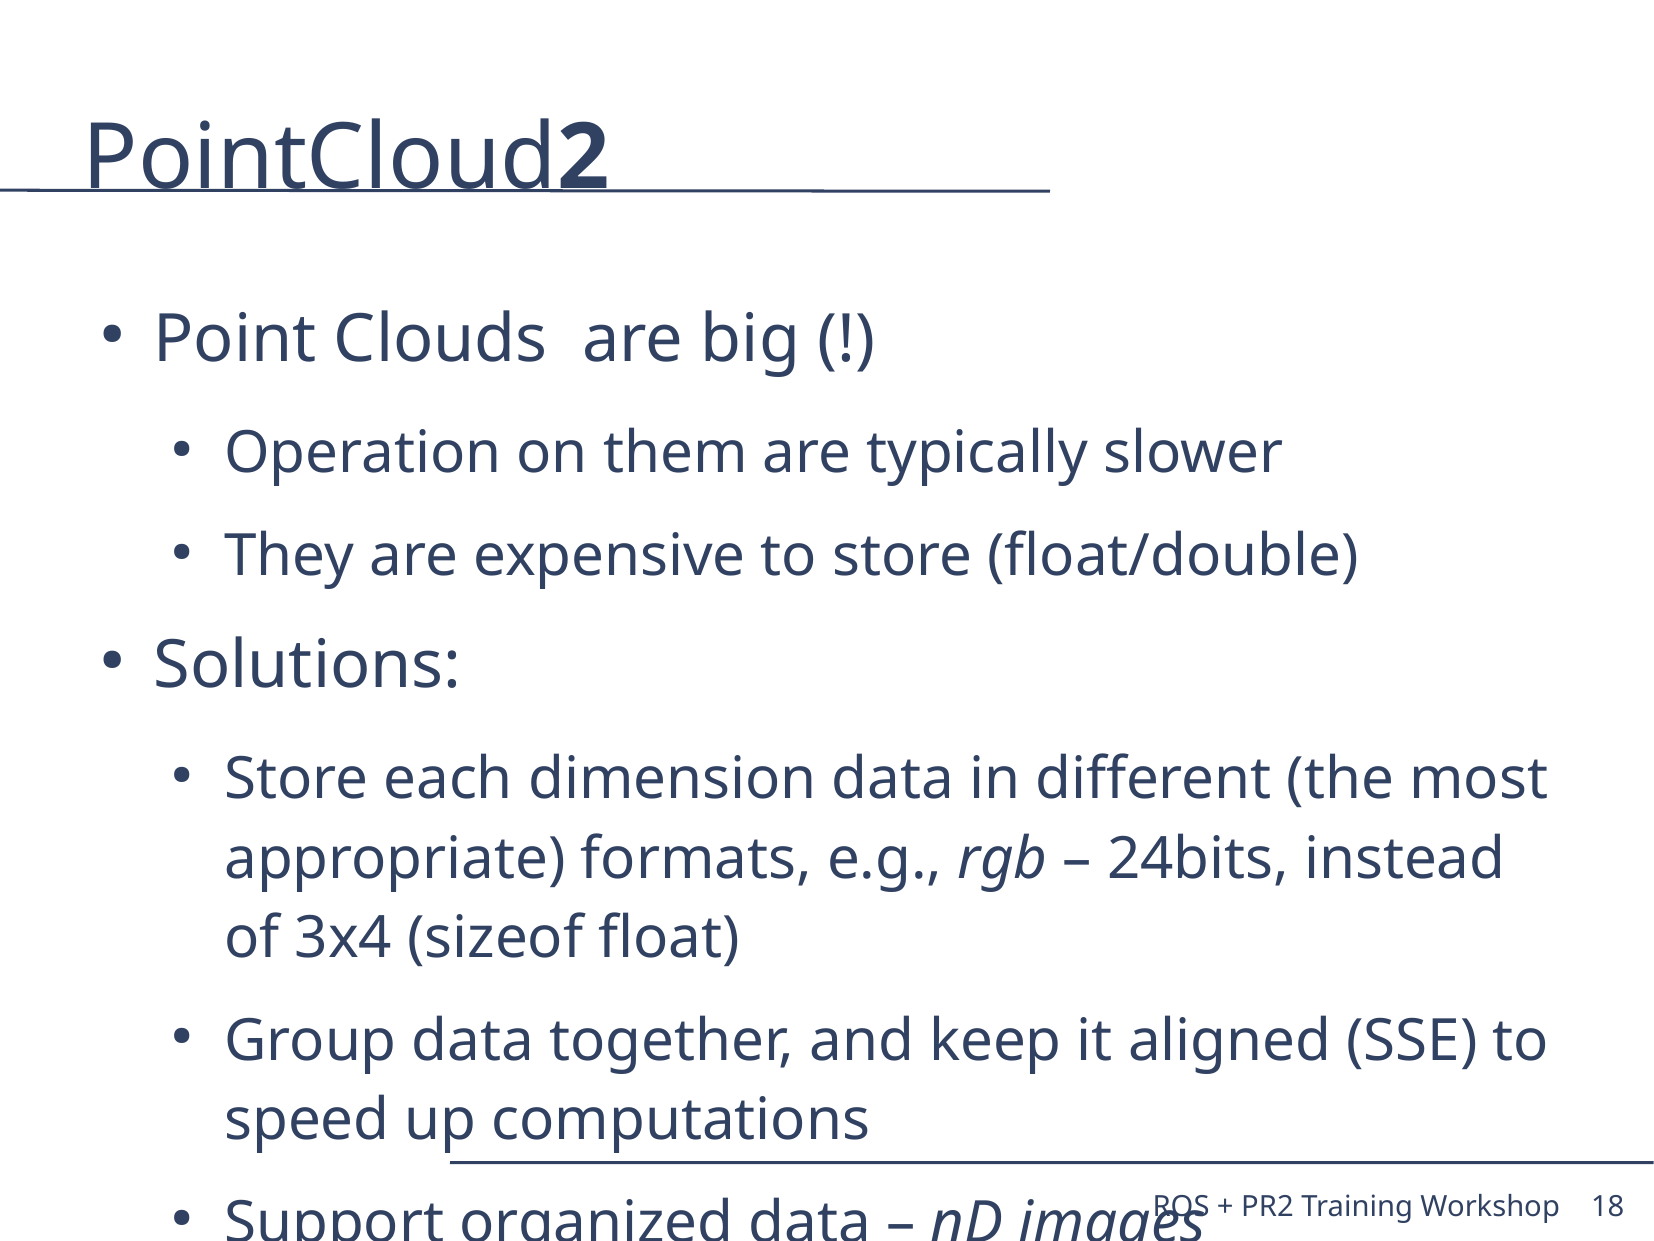

# PointCloud2
Point Clouds are big (!)
Operation on them are typically slower
They are expensive to store (float/double)
Solutions:
Store each dimension data in different (the most appropriate) formats, e.g., rgb – 24bits, instead of 3x4 (sizeof float)
Group data together, and keep it aligned (SSE) to speed up computations
Support organized data – nD images